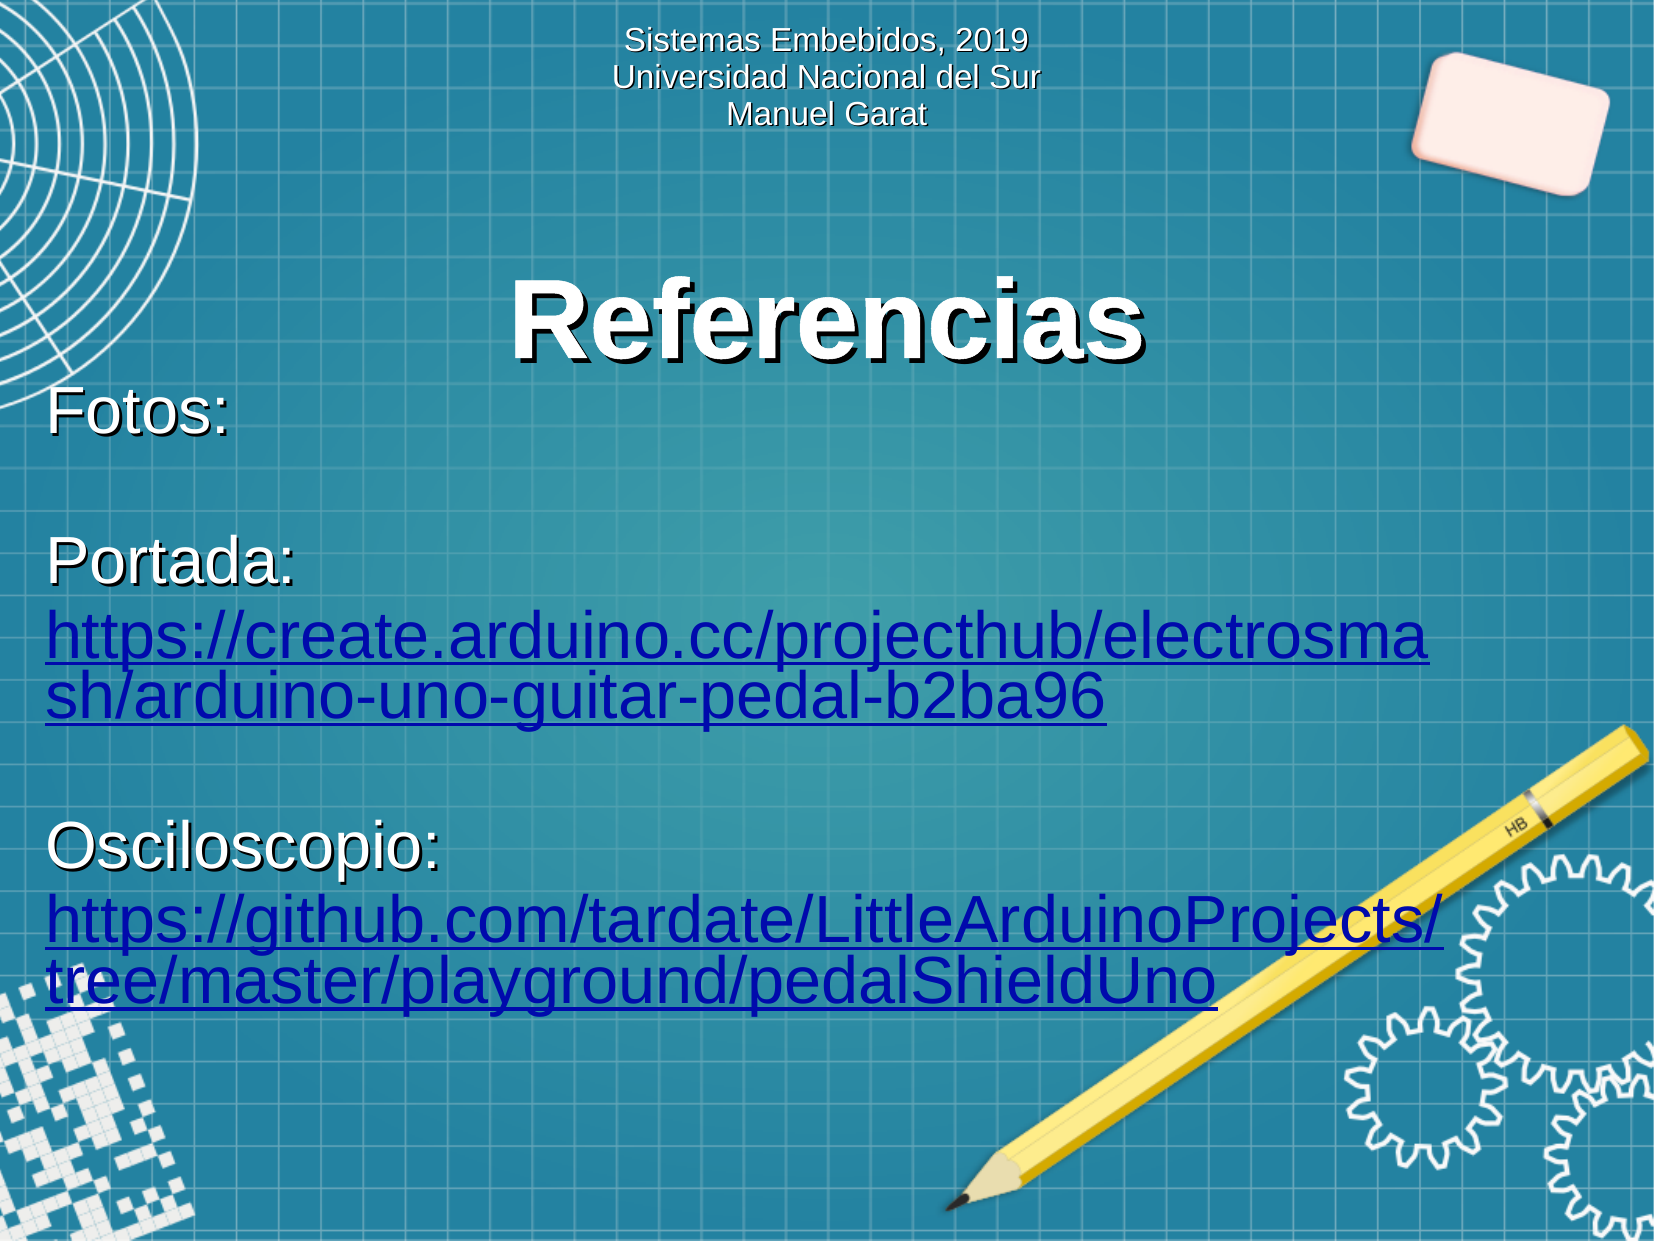

Sistemas Embebidos, 2019
Universidad Nacional del Sur
Manuel Garat
# Referencias
Fotos:
Portada:
https://create.arduino.cc/projecthub/electrosmash/arduino-uno-guitar-pedal-b2ba96
Osciloscopio:
https://github.com/tardate/LittleArduinoProjects/tree/master/playground/pedalShieldUno